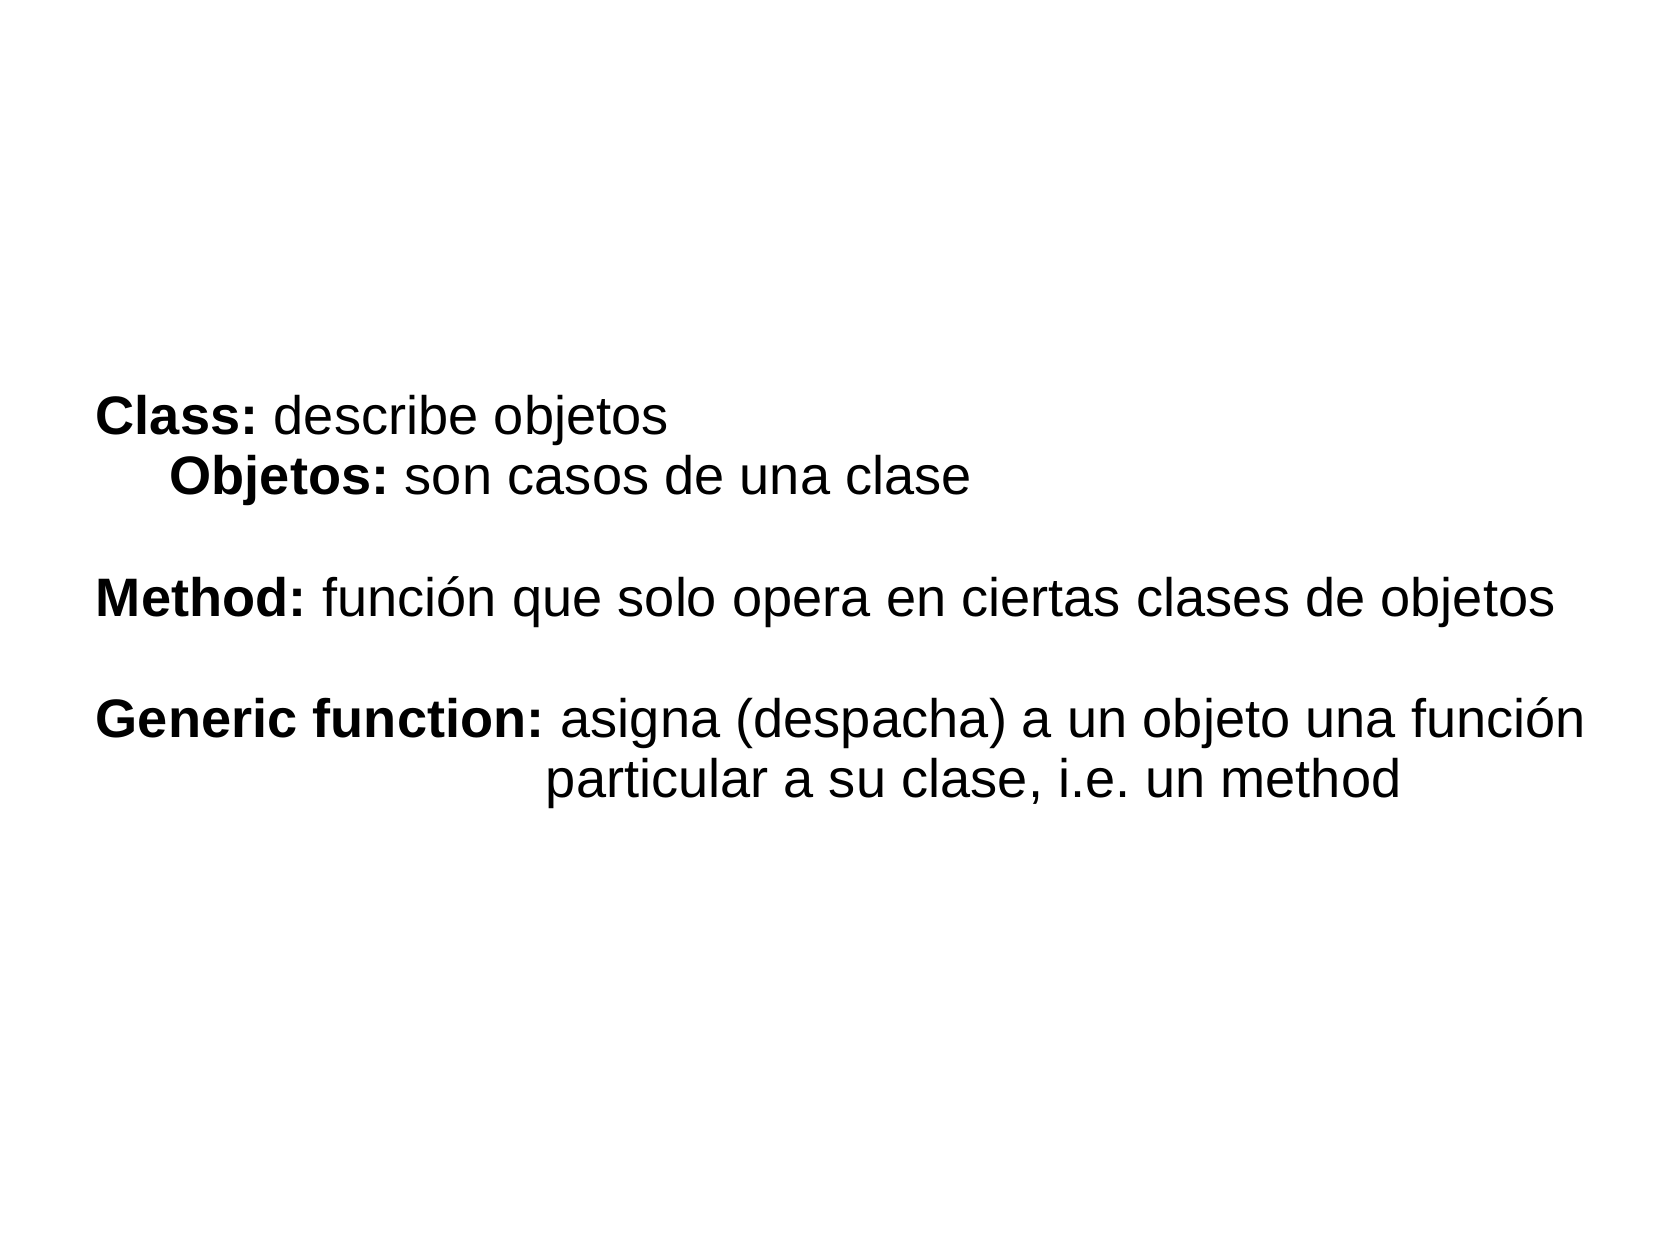

Class: describe objetos
	Objetos: son casos de una clase
Method: función que solo opera en ciertas clases de objetos
Generic function: asigna (despacha) a un objeto una función
 particular a su clase, i.e. un method